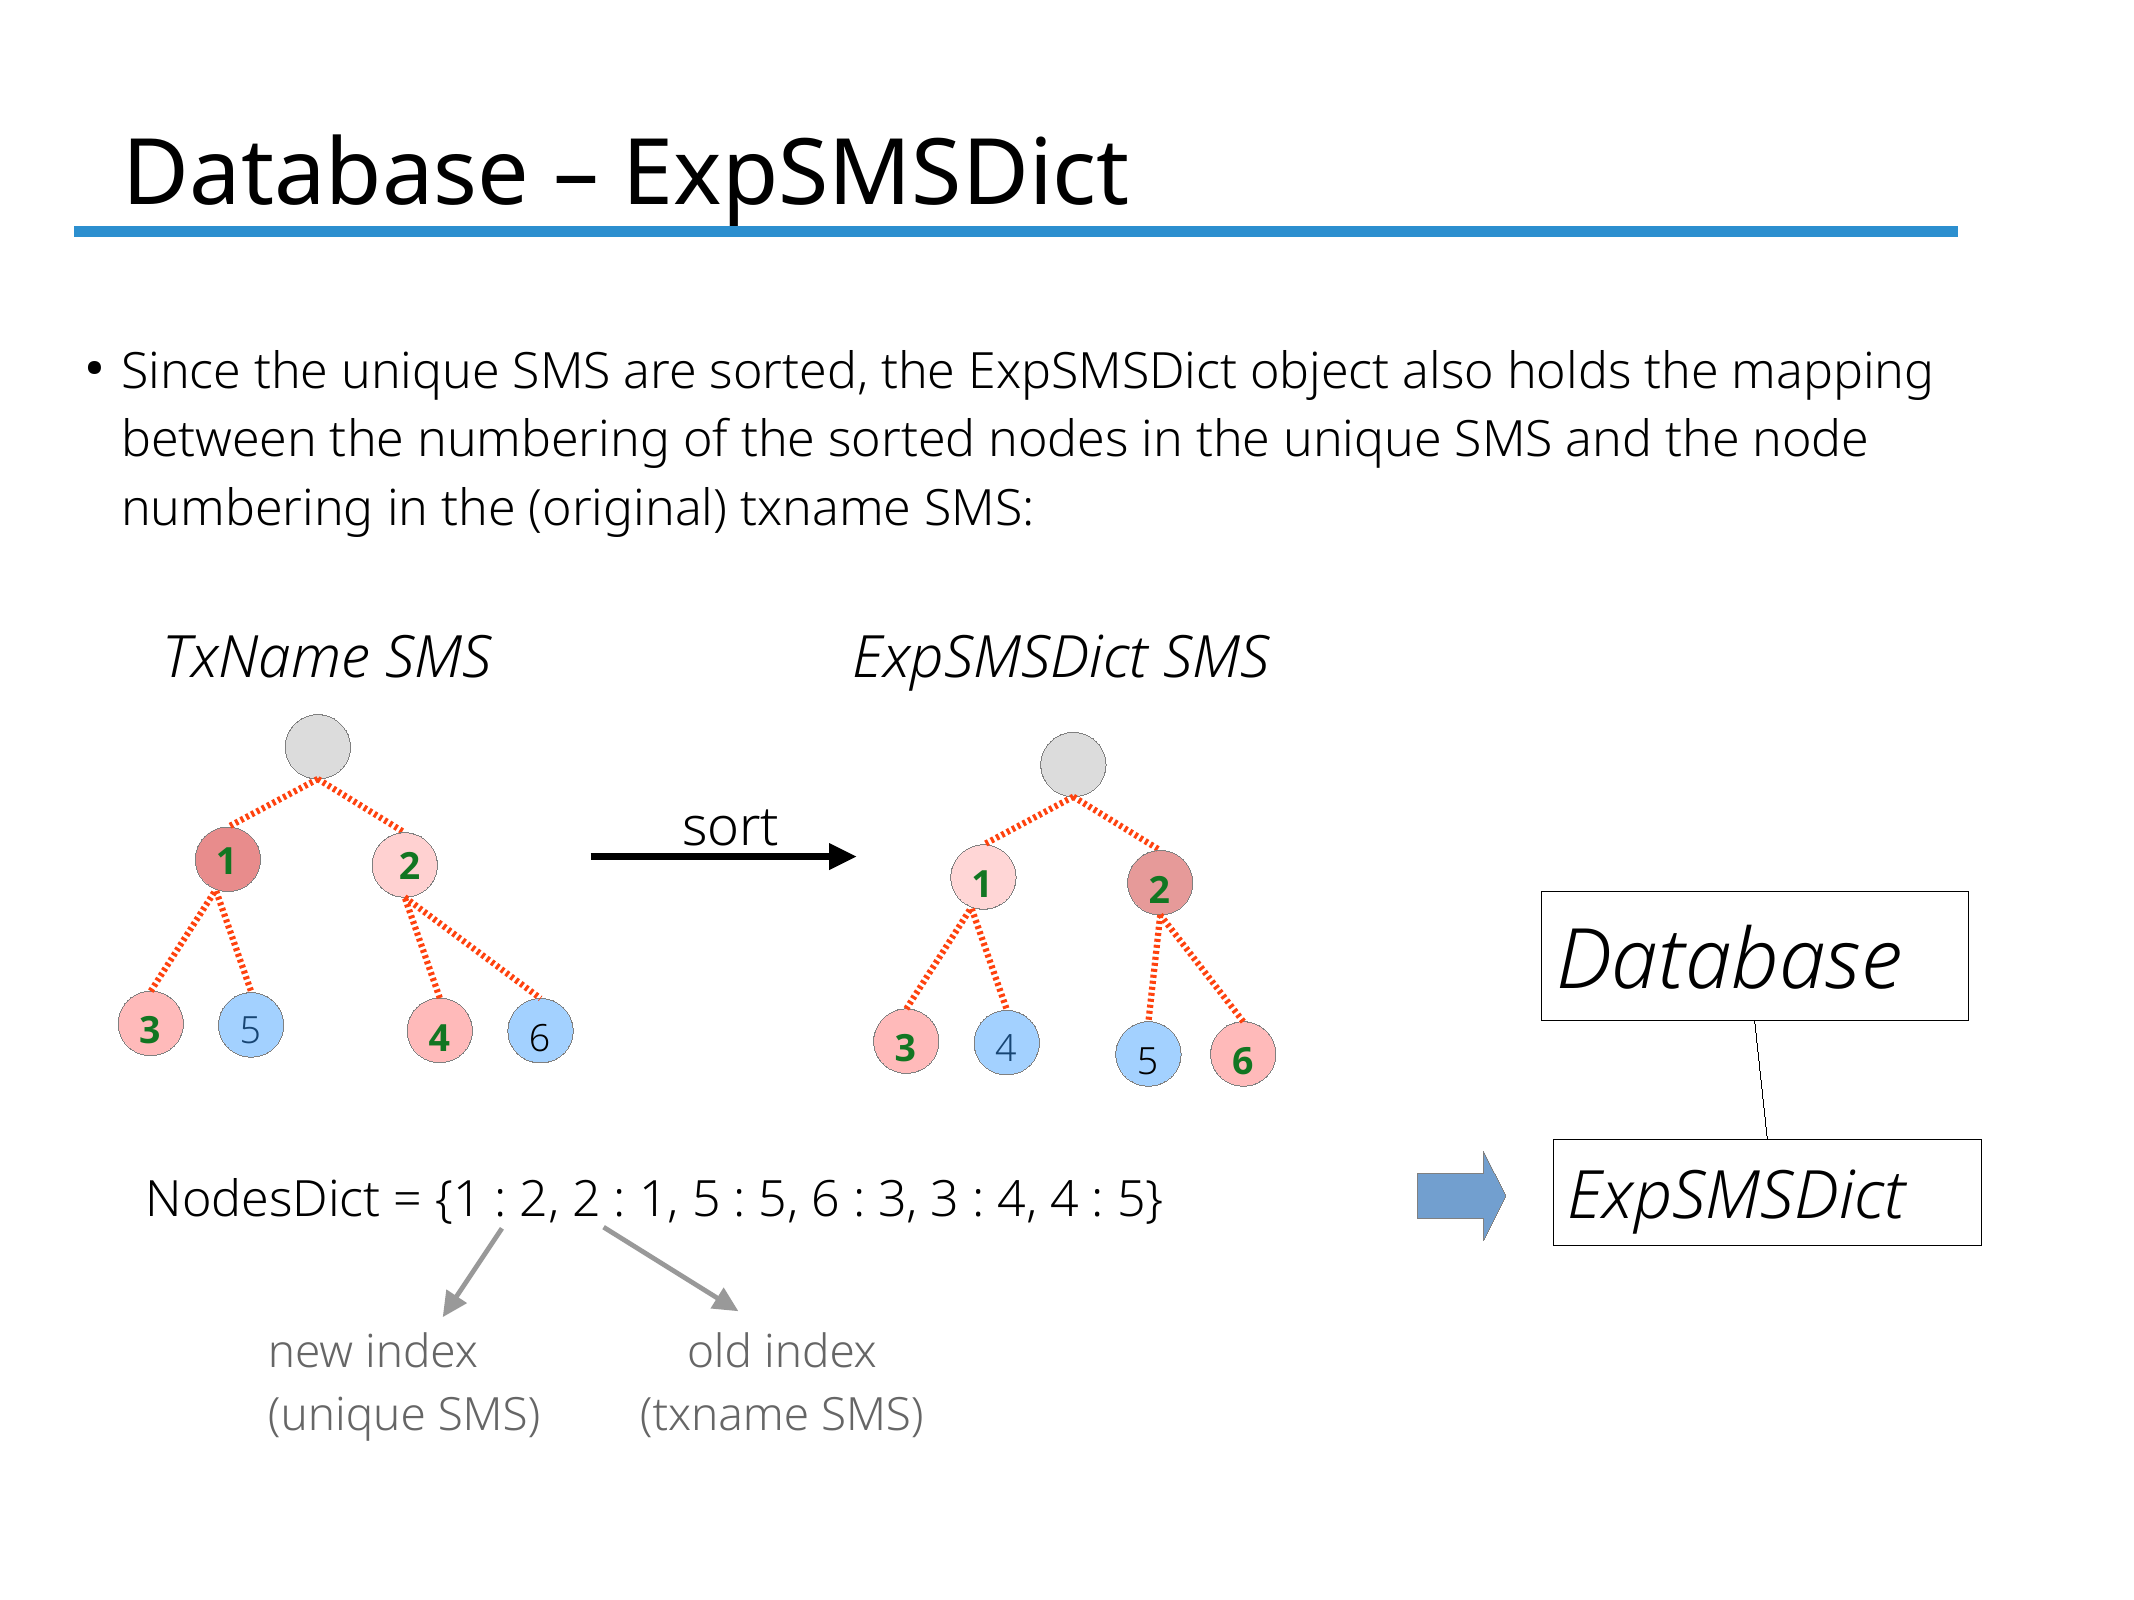

Database – ExpSMSDict
Since the unique SMS are sorted, the ExpSMSDict object also holds the mapping between the numbering of the sorted nodes in the unique SMS and the node numbering in the (original) txname SMS:
TxName SMS
ExpSMSDict SMS
sort
1
2
1
2
Database
3
5
4
6
3
4
5
6
ExpSMSDict
NodesDict = {1 : 2, 2 : 1, 5 : 5, 6 : 3, 3 : 4, 4 : 5}
new index
(unique SMS)
old index
(txname SMS)